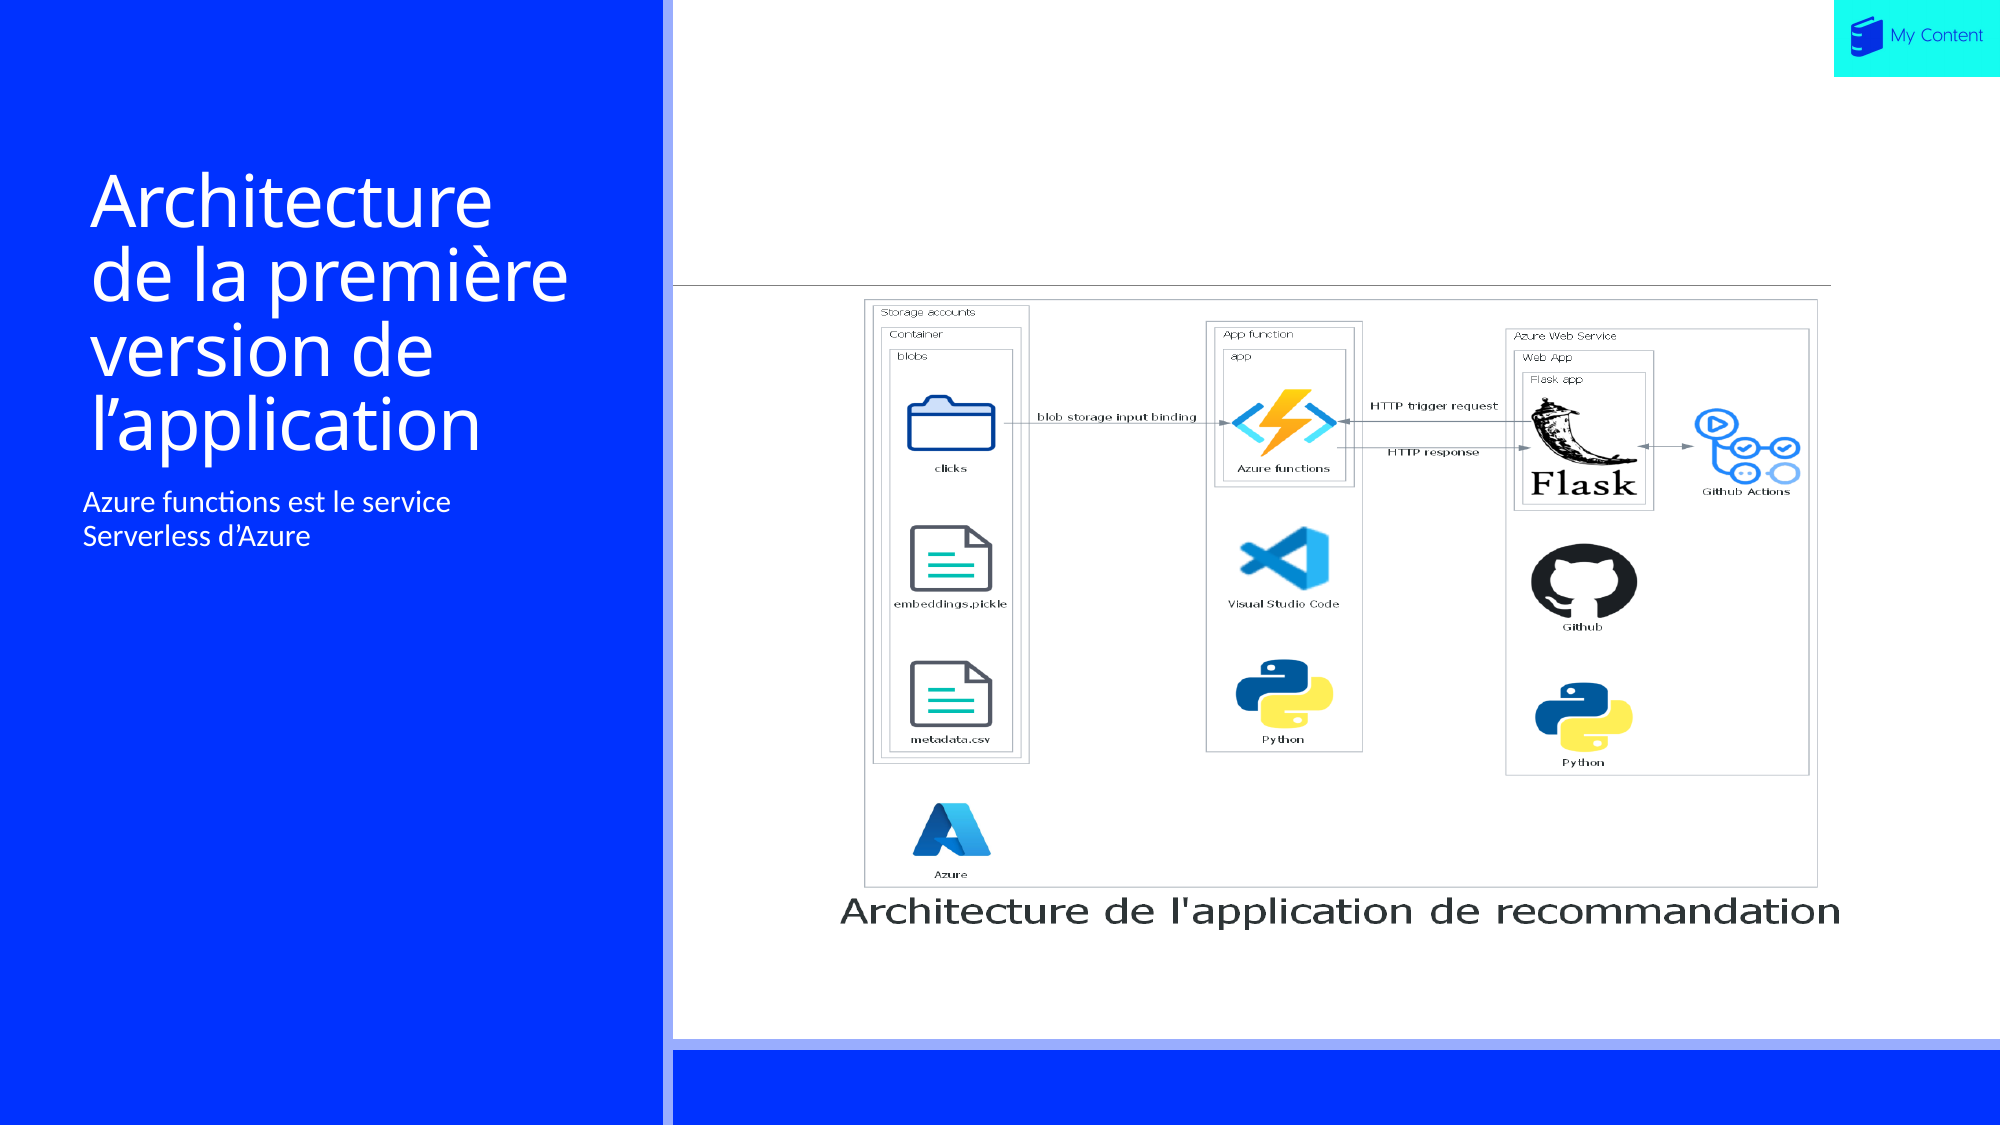

# Architecture de la première version de l’application
Azure functions est le service Serverless d’Azure